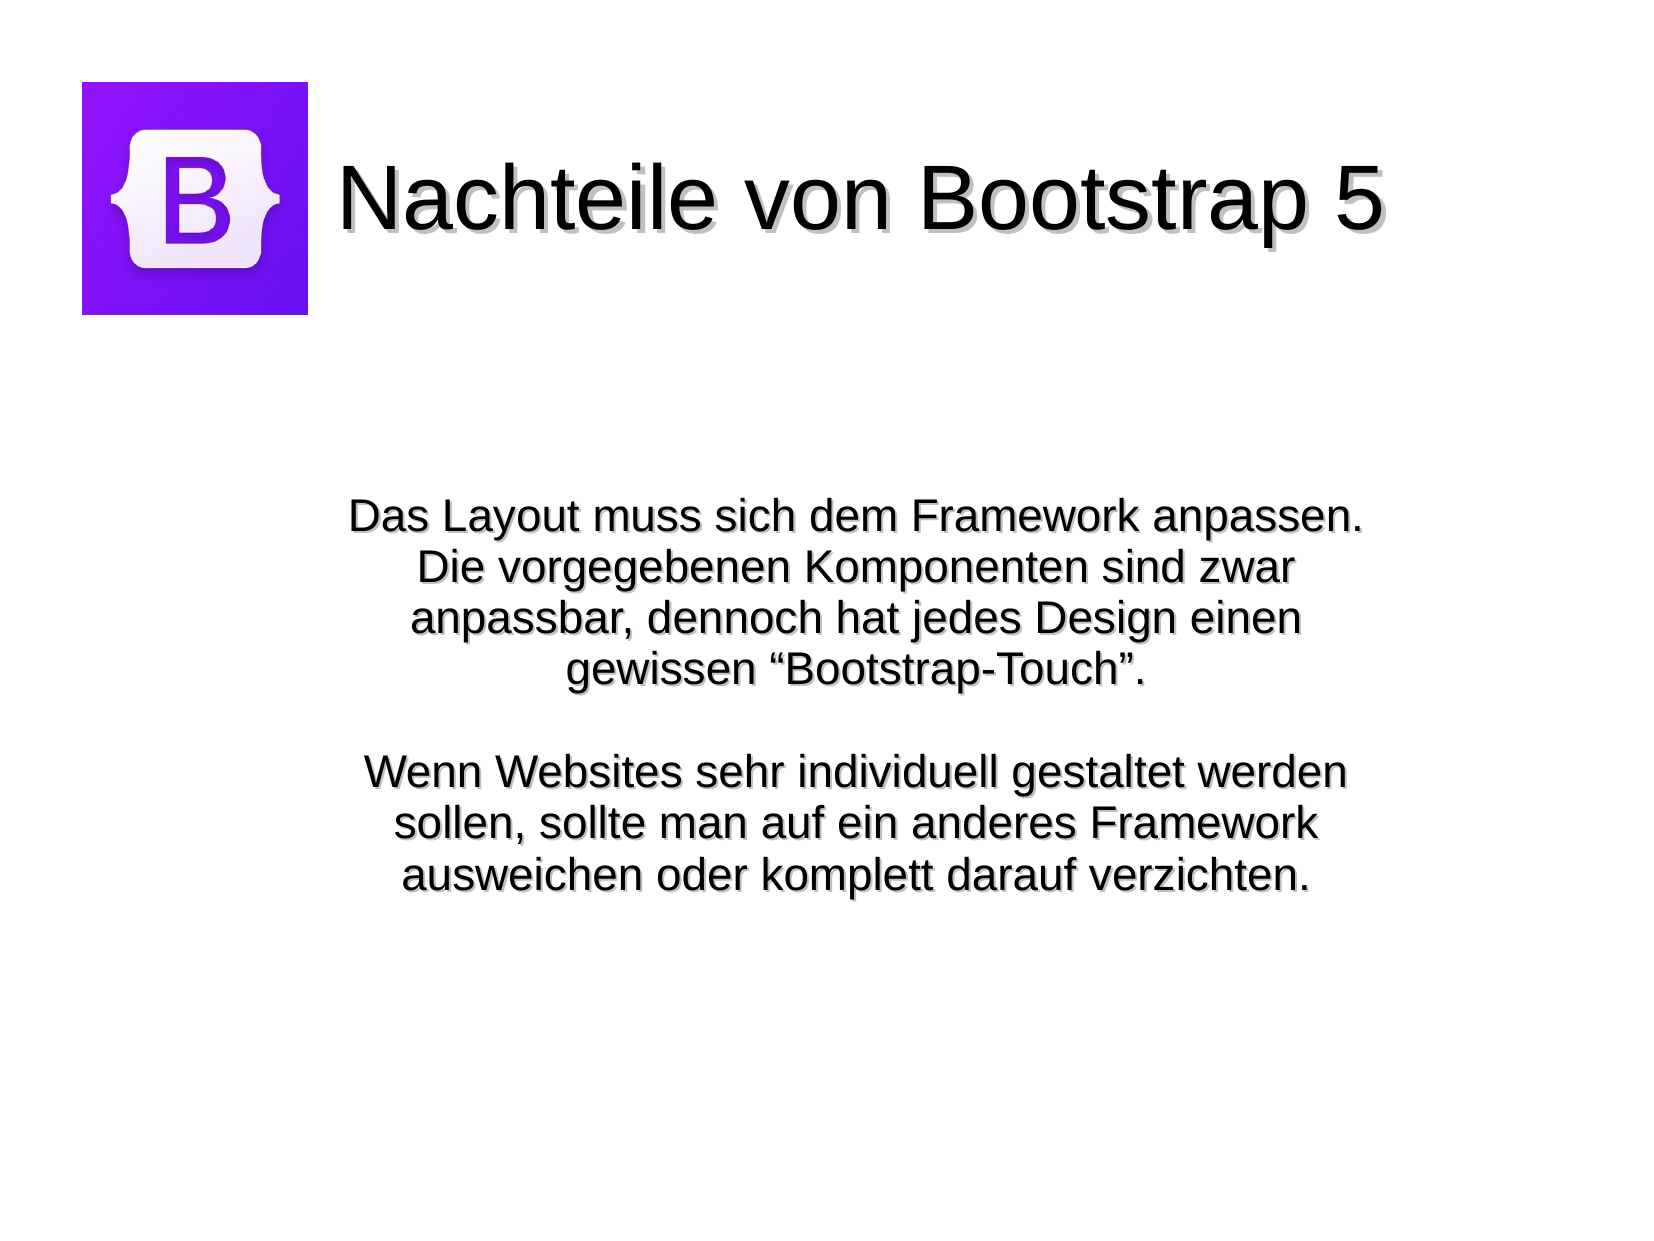

# Nachteile von Bootstrap 5
Das Layout muss sich dem Framework anpassen. Die vorgegebenen Komponenten sind zwar anpassbar, dennoch hat jedes Design einen gewissen “Bootstrap-Touch”.
Wenn Websites sehr individuell gestaltet werden sollen, sollte man auf ein anderes Framework ausweichen oder komplett darauf verzichten.